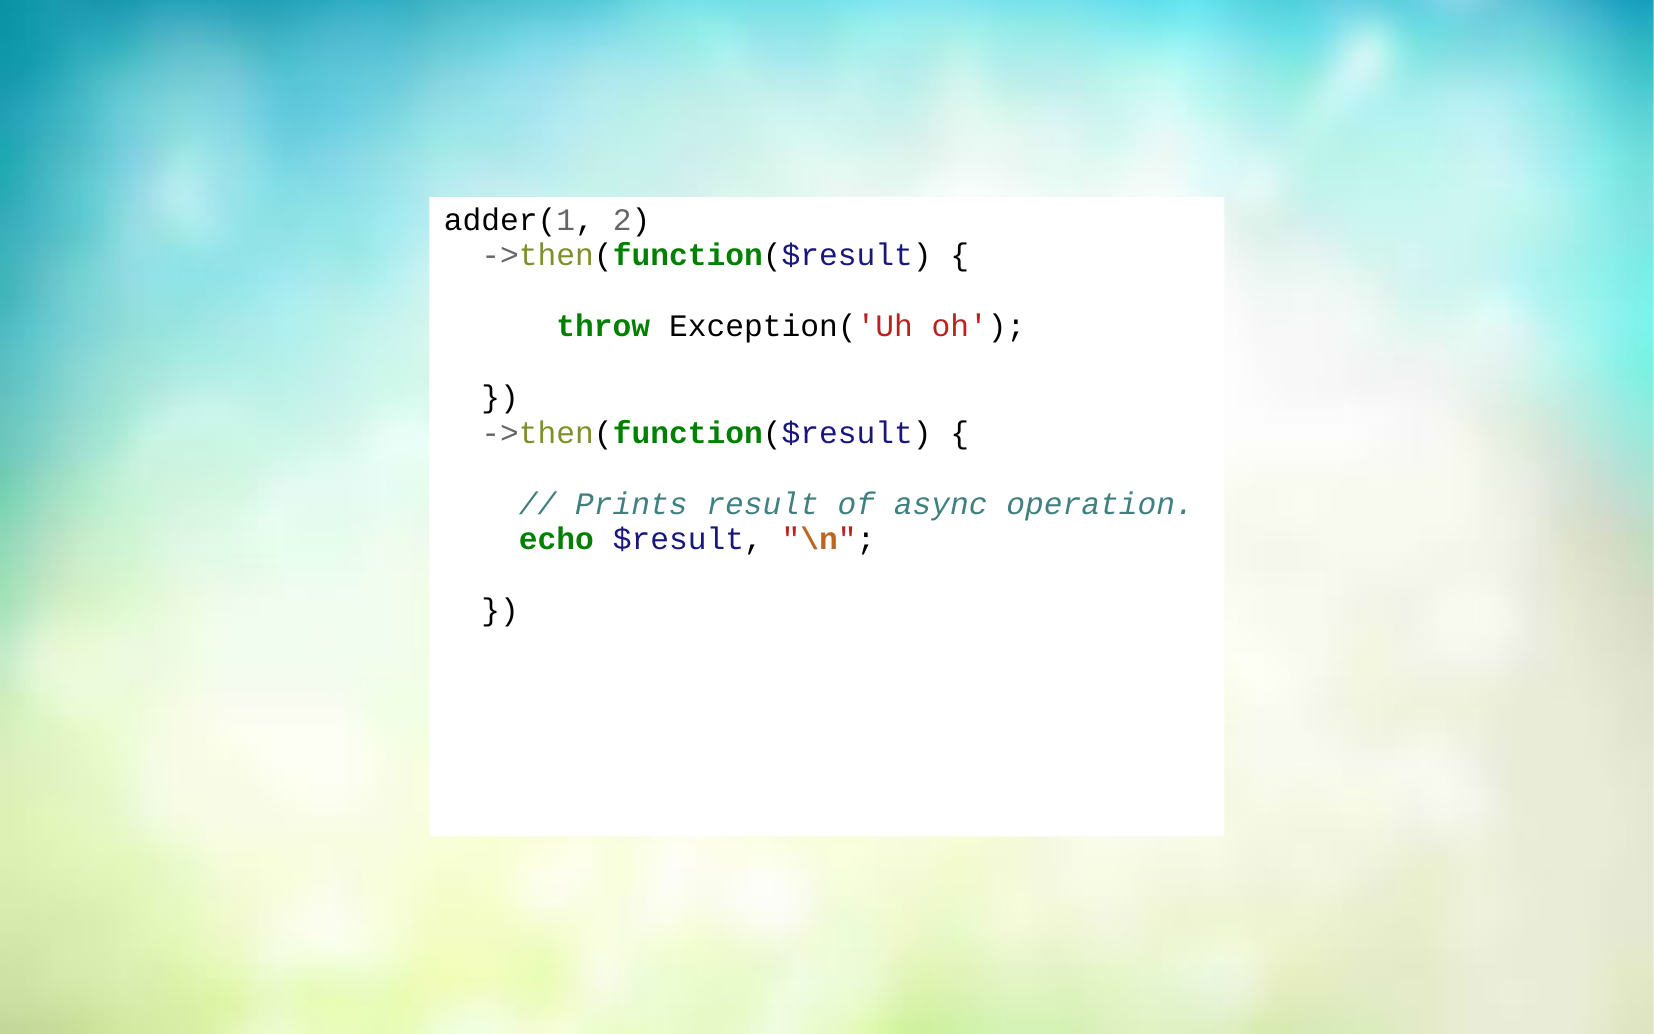

adder(1, 2)
 ->then(function($result) {
 throw Exception('Uh oh');
 })
 ->then(function($result) {
 // Prints result of async operation.
 echo $result, "\n";
 })